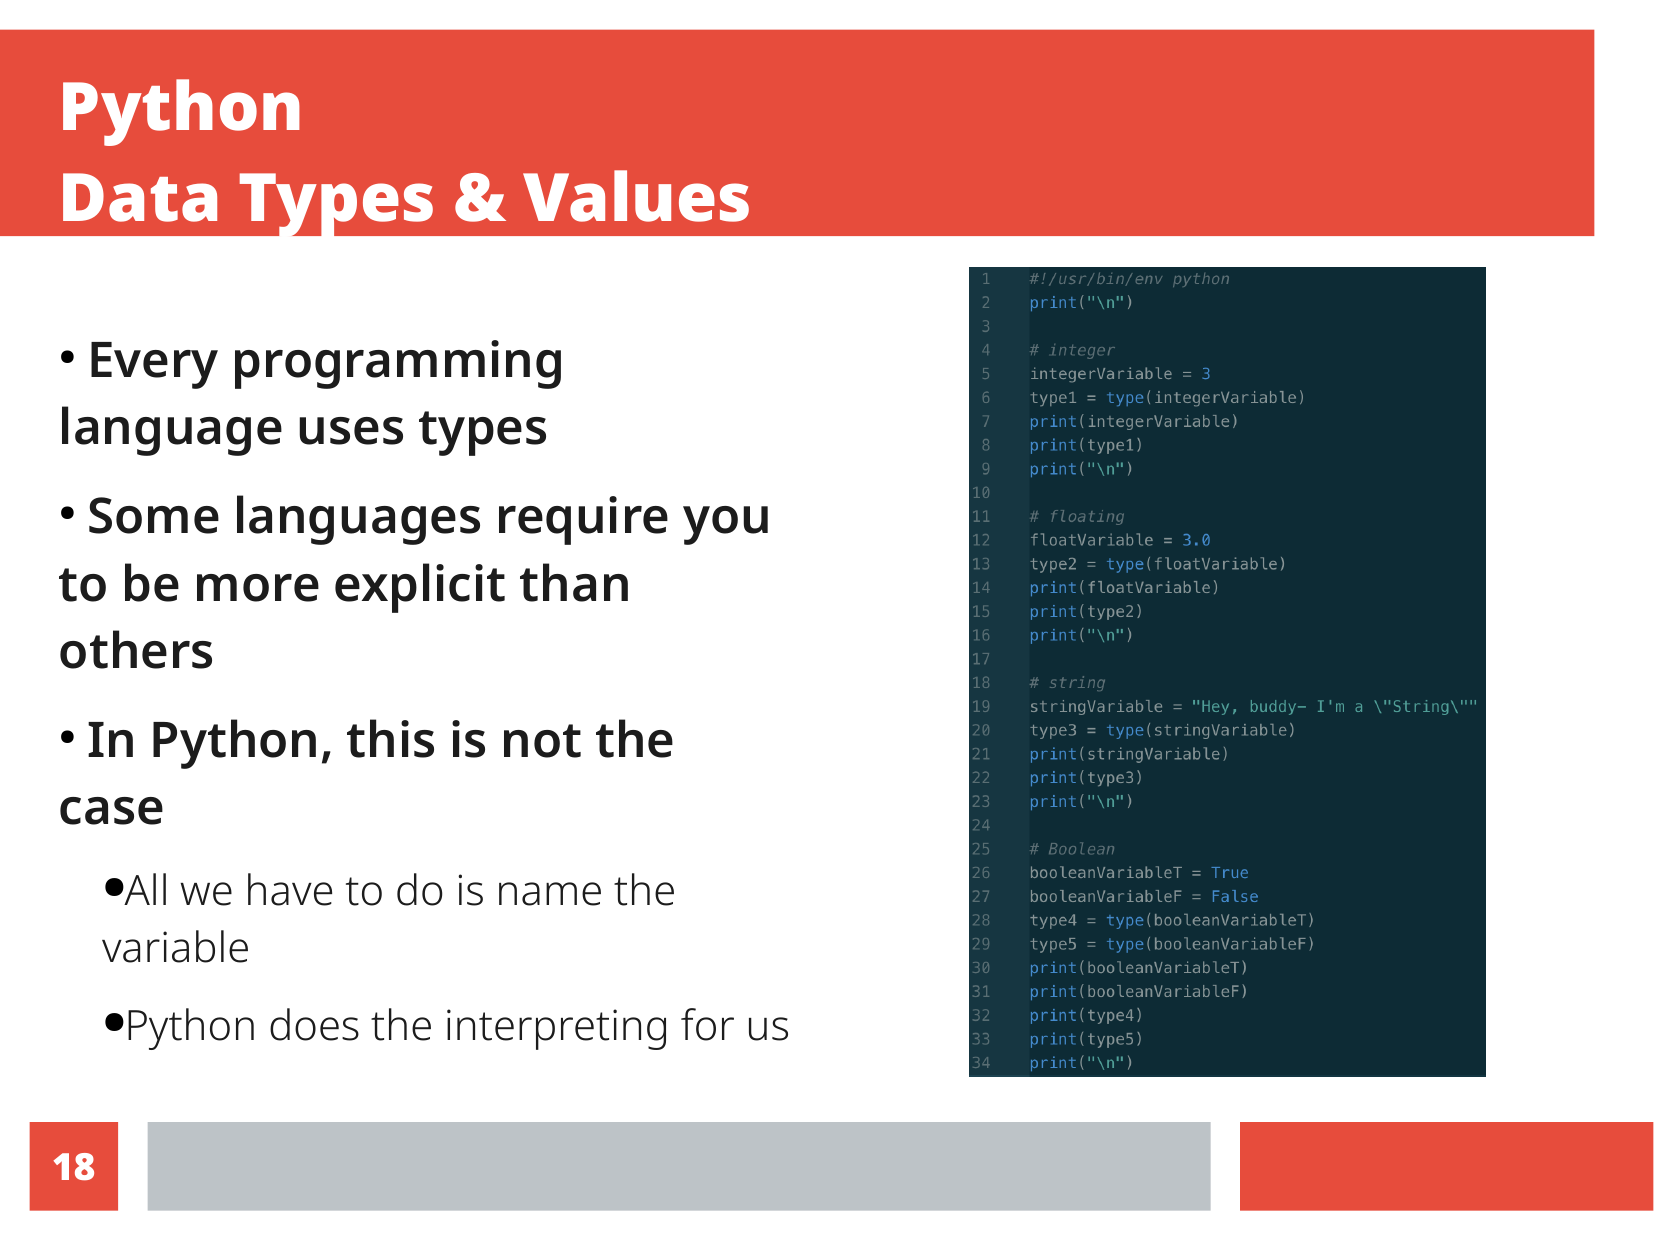

# Python Data Types & Values
 Every programming language uses types
 Some languages require you to be more explicit than others
 In Python, this is not the case
All we have to do is name the variable
Python does the interpreting for us
18